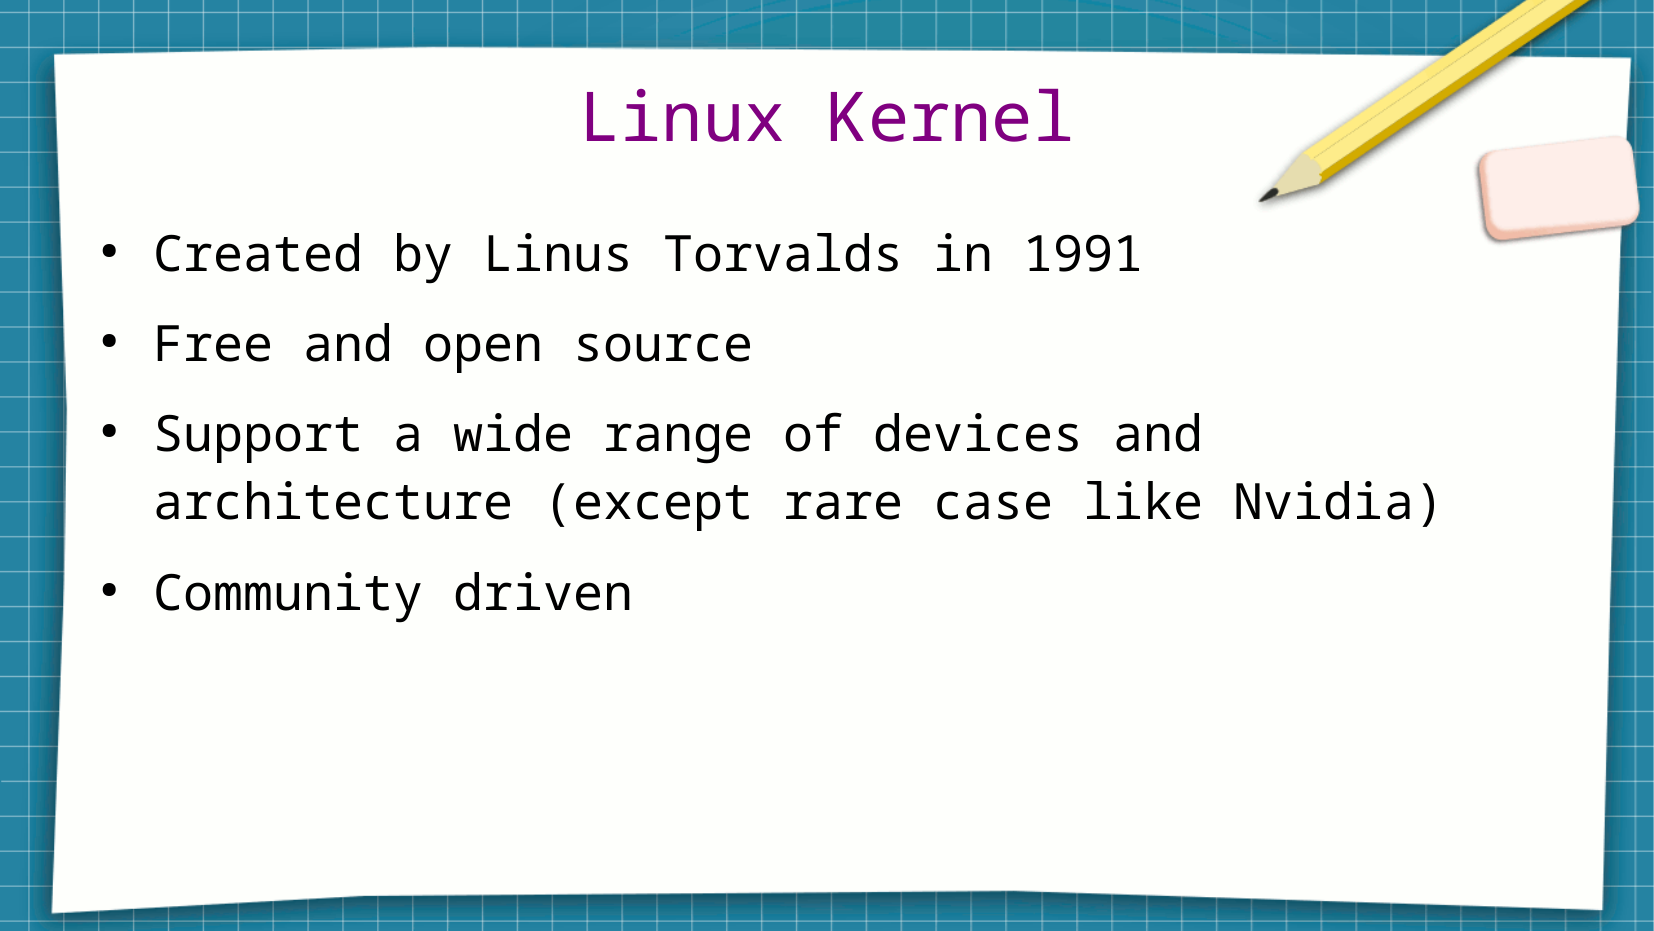

# Linux Kernel
Created by Linus Torvalds in 1991
Free and open source
Support a wide range of devices and architecture (except rare case like Nvidia)
Community driven